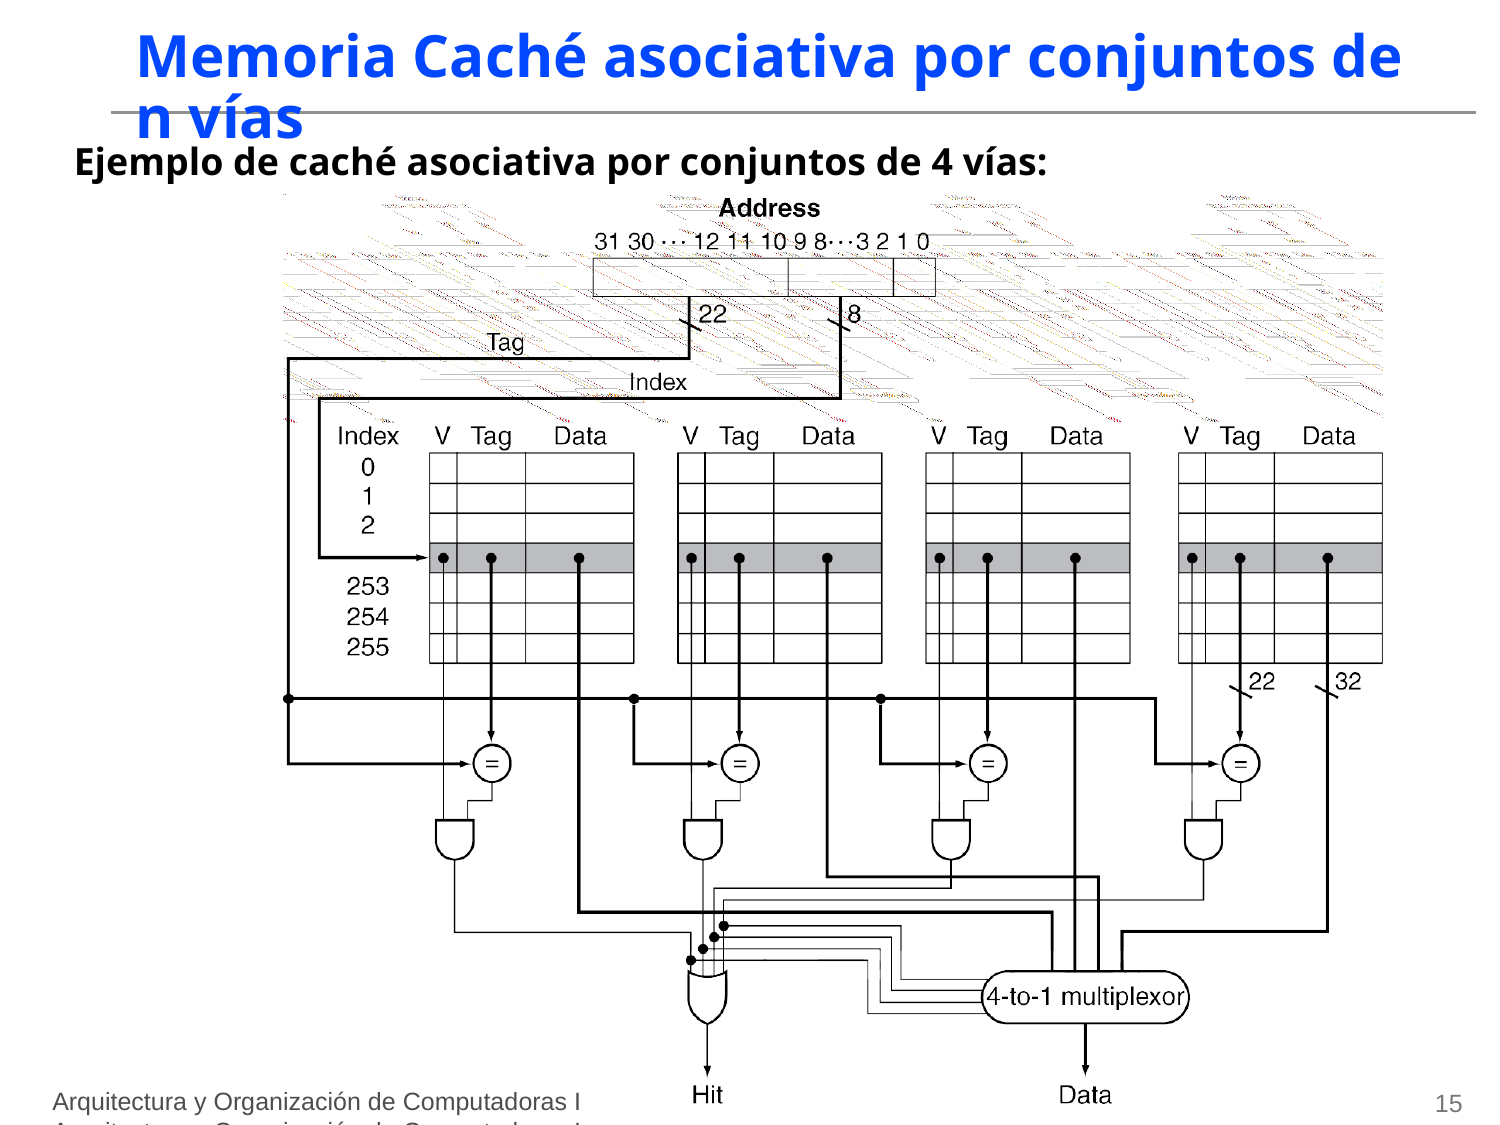

# Memoria Caché asociativa por conjuntos de n vías
Ejemplo de caché asociativa por conjuntos de 4 vías:
Arquitectura y Organización de Computadoras I
15